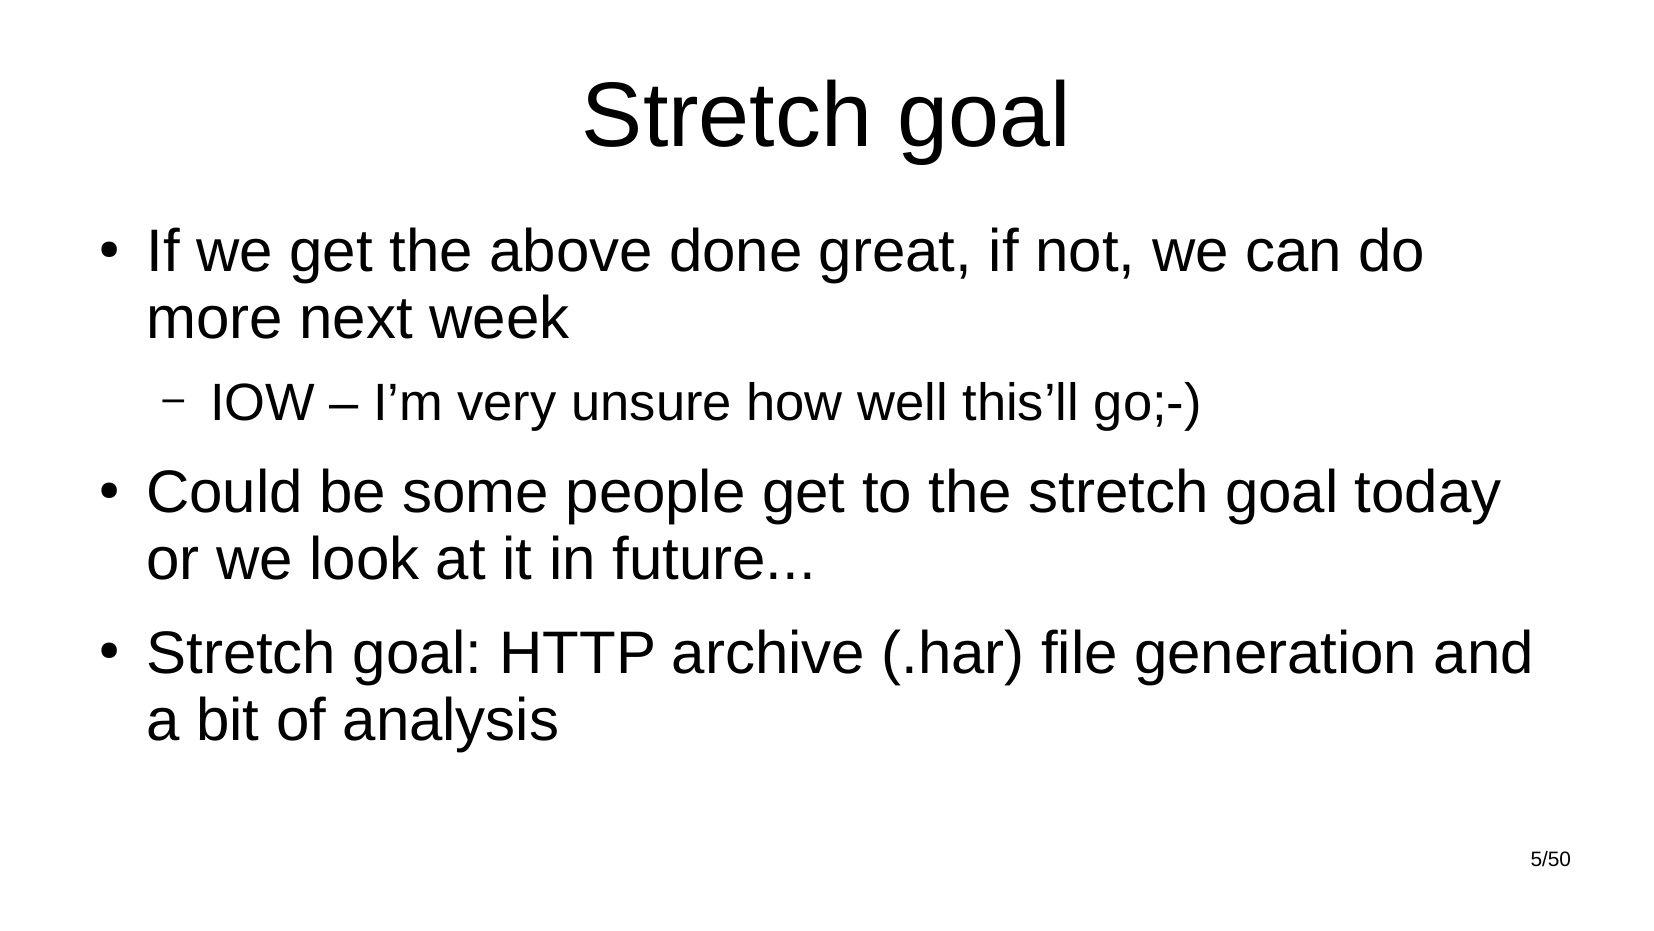

# Stretch goal
If we get the above done great, if not, we can do more next week
IOW – I’m very unsure how well this’ll go;-)
Could be some people get to the stretch goal today or we look at it in future...
Stretch goal: HTTP archive (.har) file generation and a bit of analysis
5